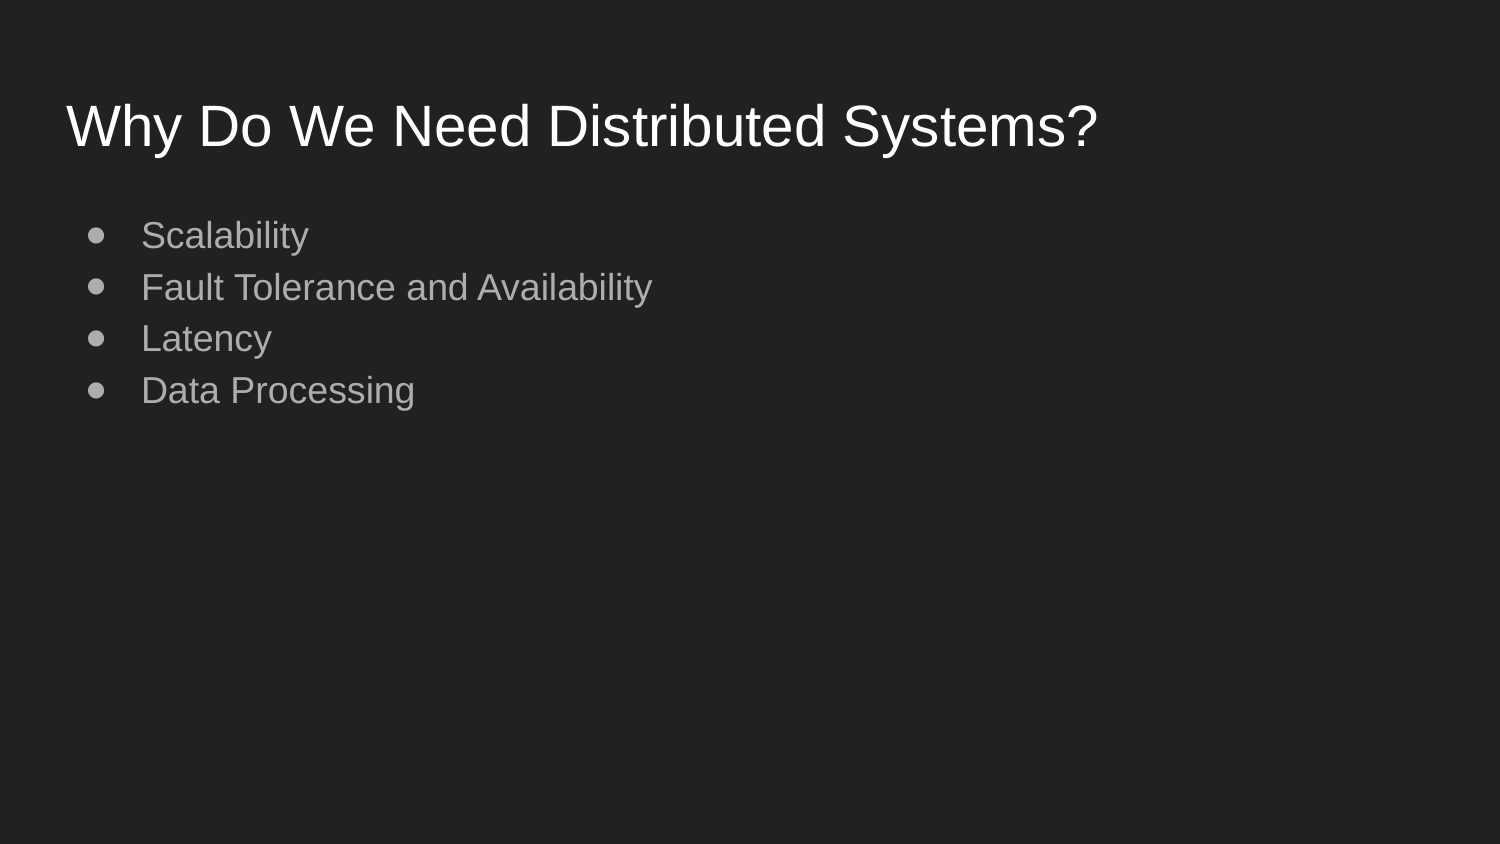

# Why Do We Need Distributed Systems?
Scalability
Fault Tolerance and Availability
Latency
Data Processing